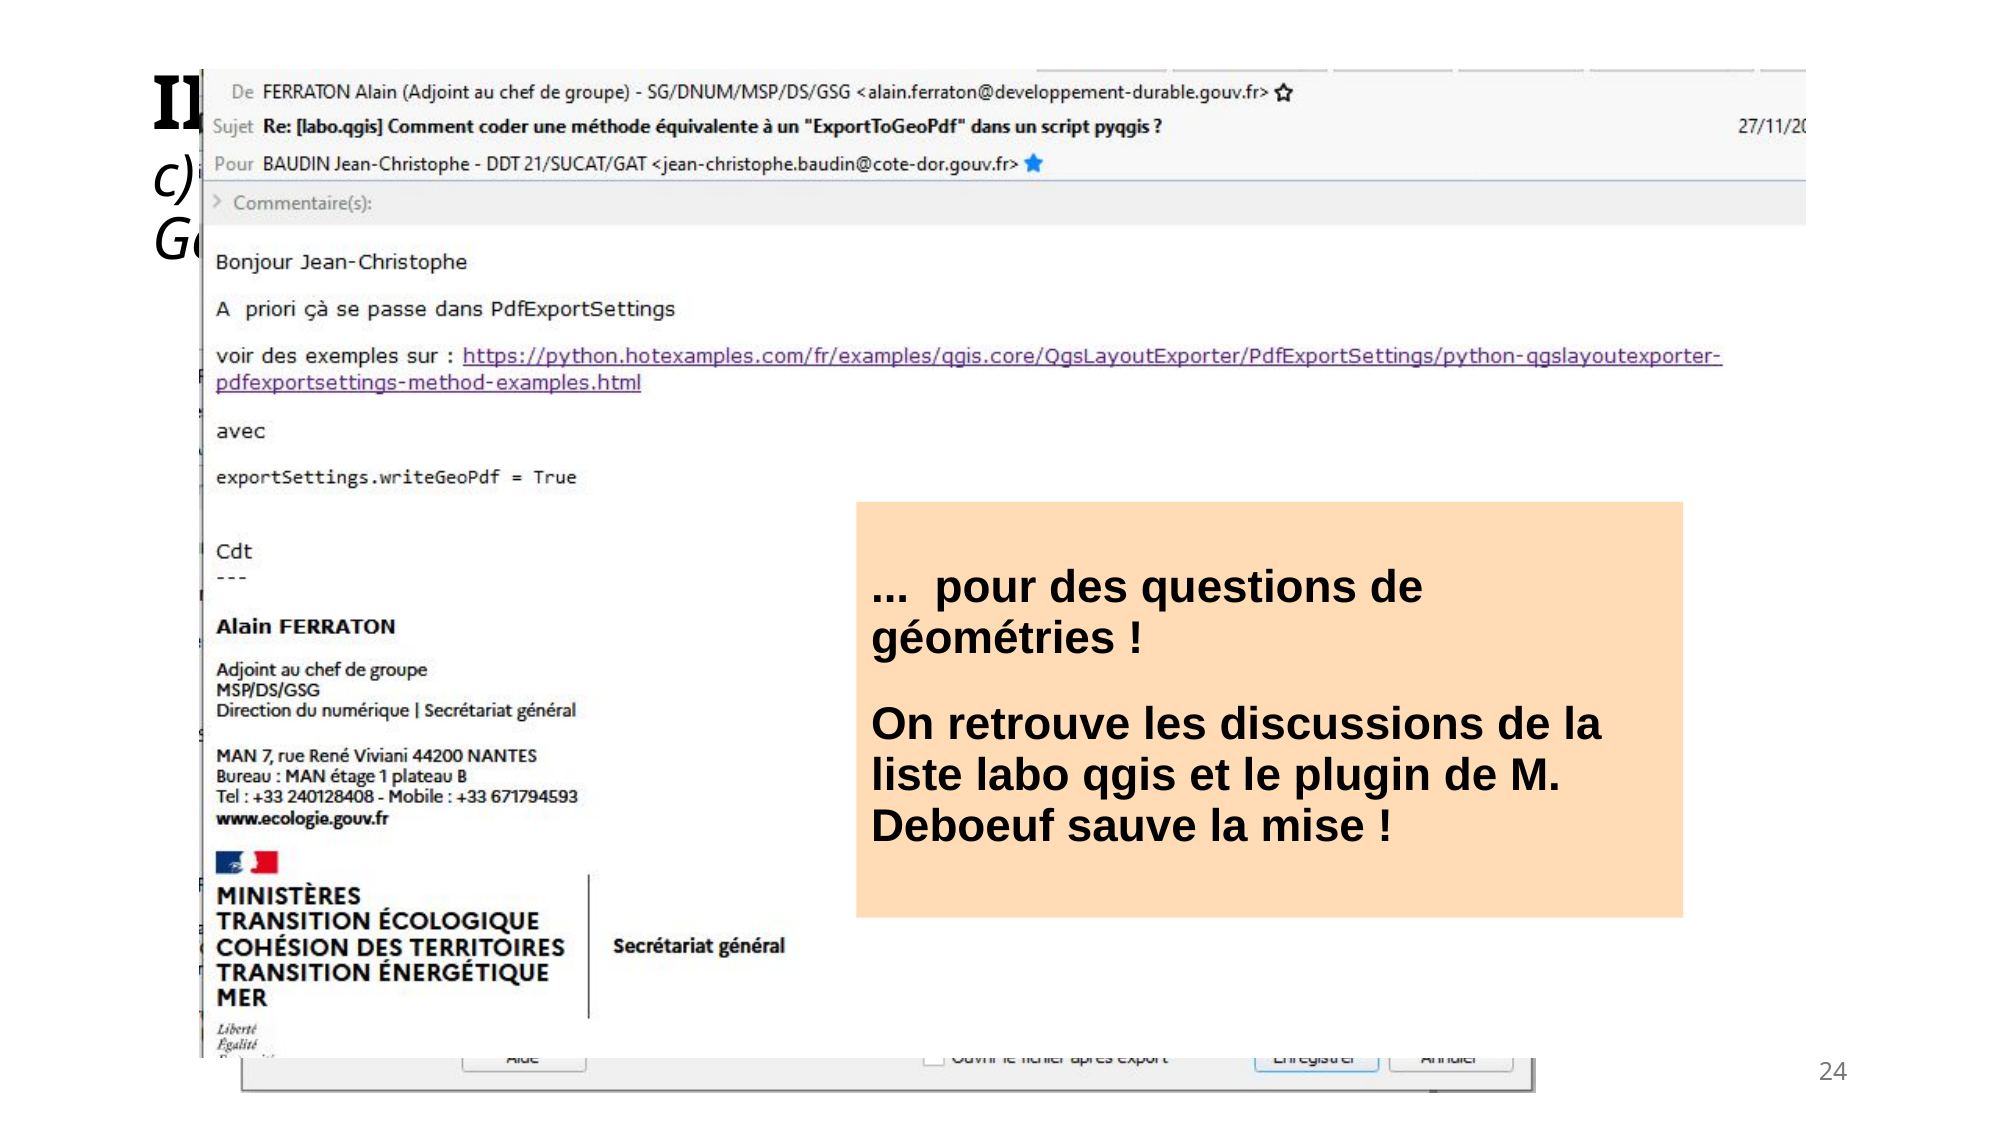

# II) Construire un plugin, un défi technique c) Des exports cartographiques à différentes échelles et en GéoPDF : attention aux géométries !
... pour des questions de géométries !
On retrouve les discussions de la liste labo qgis et le plugin de M. Deboeuf sauve la mise !